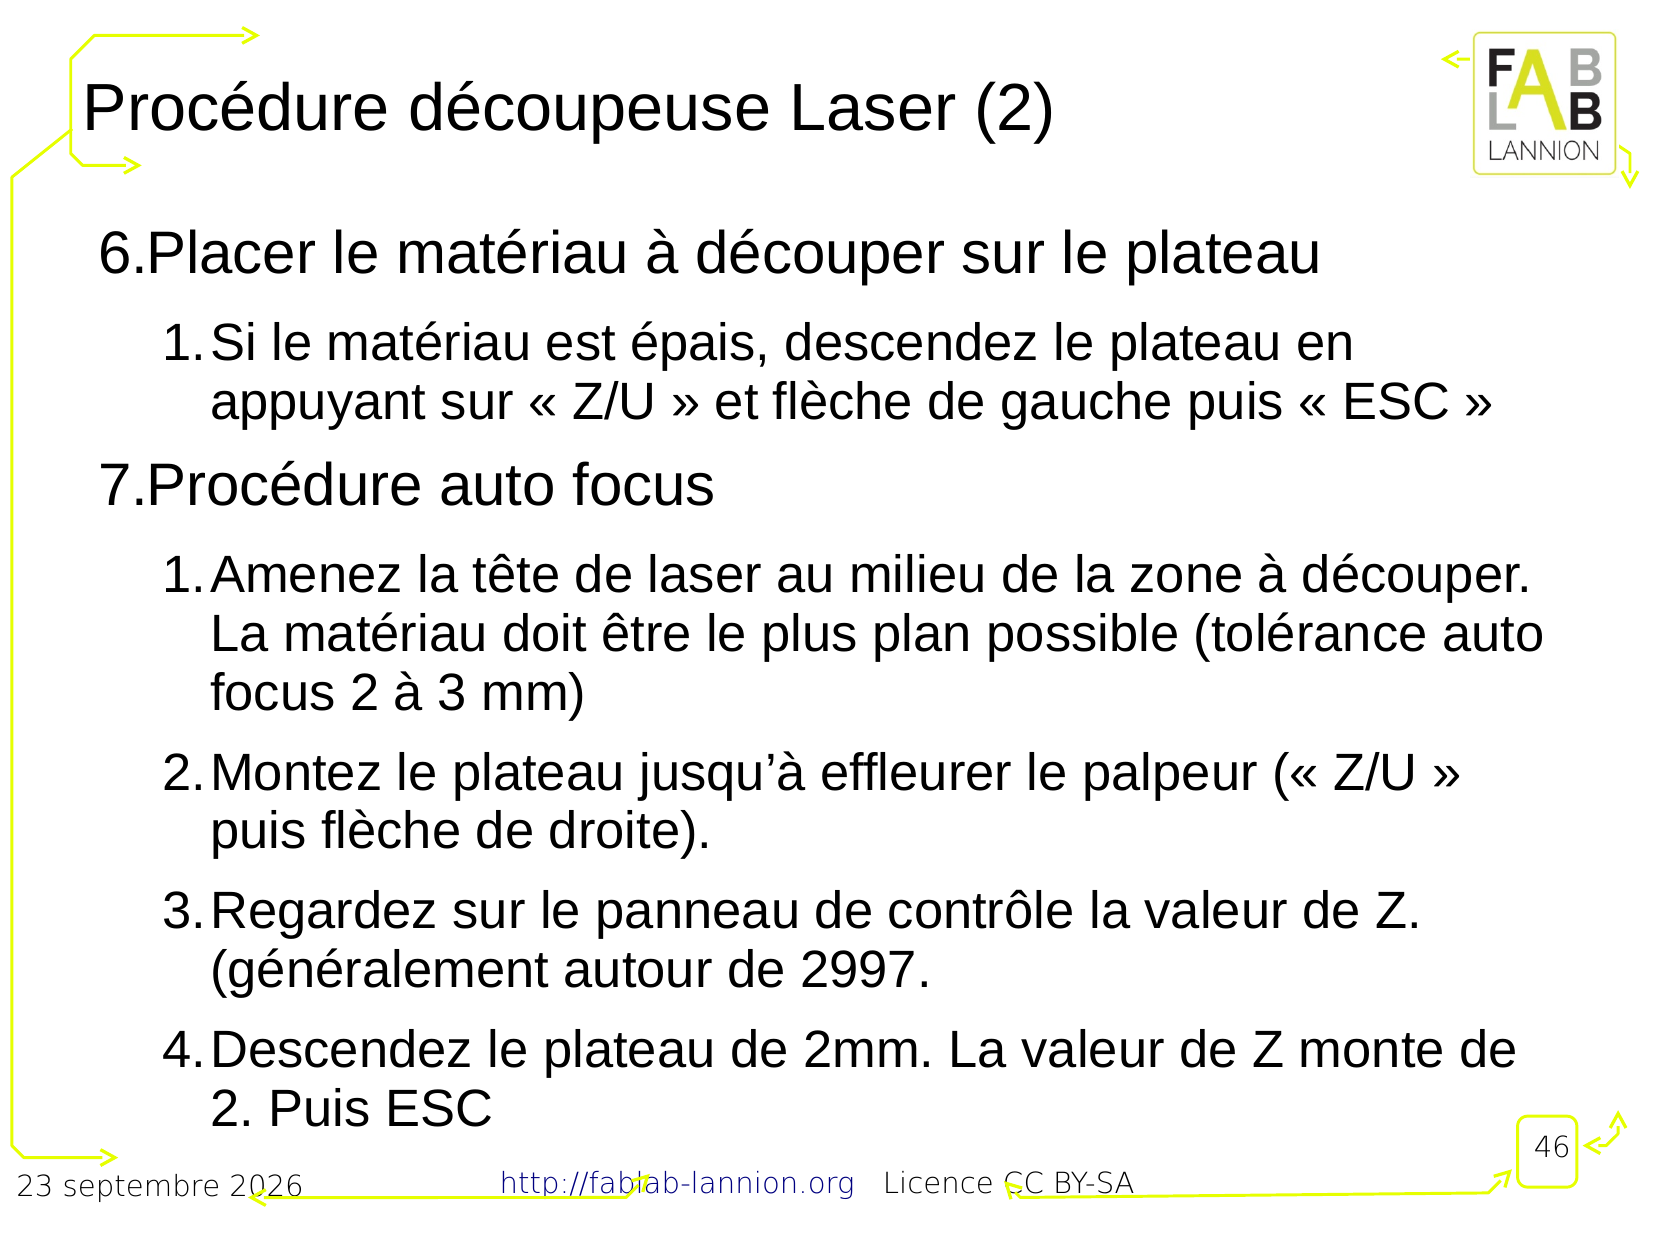

# Procédure découpeuse Laser (2)
Placer le matériau à découper sur le plateau
Si le matériau est épais, descendez le plateau en appuyant sur « Z/U » et flèche de gauche puis « ESC »
Procédure auto focus
Amenez la tête de laser au milieu de la zone à découper. La matériau doit être le plus plan possible (tolérance auto focus 2 à 3 mm)
Montez le plateau jusqu’à effleurer le palpeur (« Z/U » puis flèche de droite).
Regardez sur le panneau de contrôle la valeur de Z. (généralement autour de 2997.
Descendez le plateau de 2mm. La valeur de Z monte de 2. Puis ESC
46